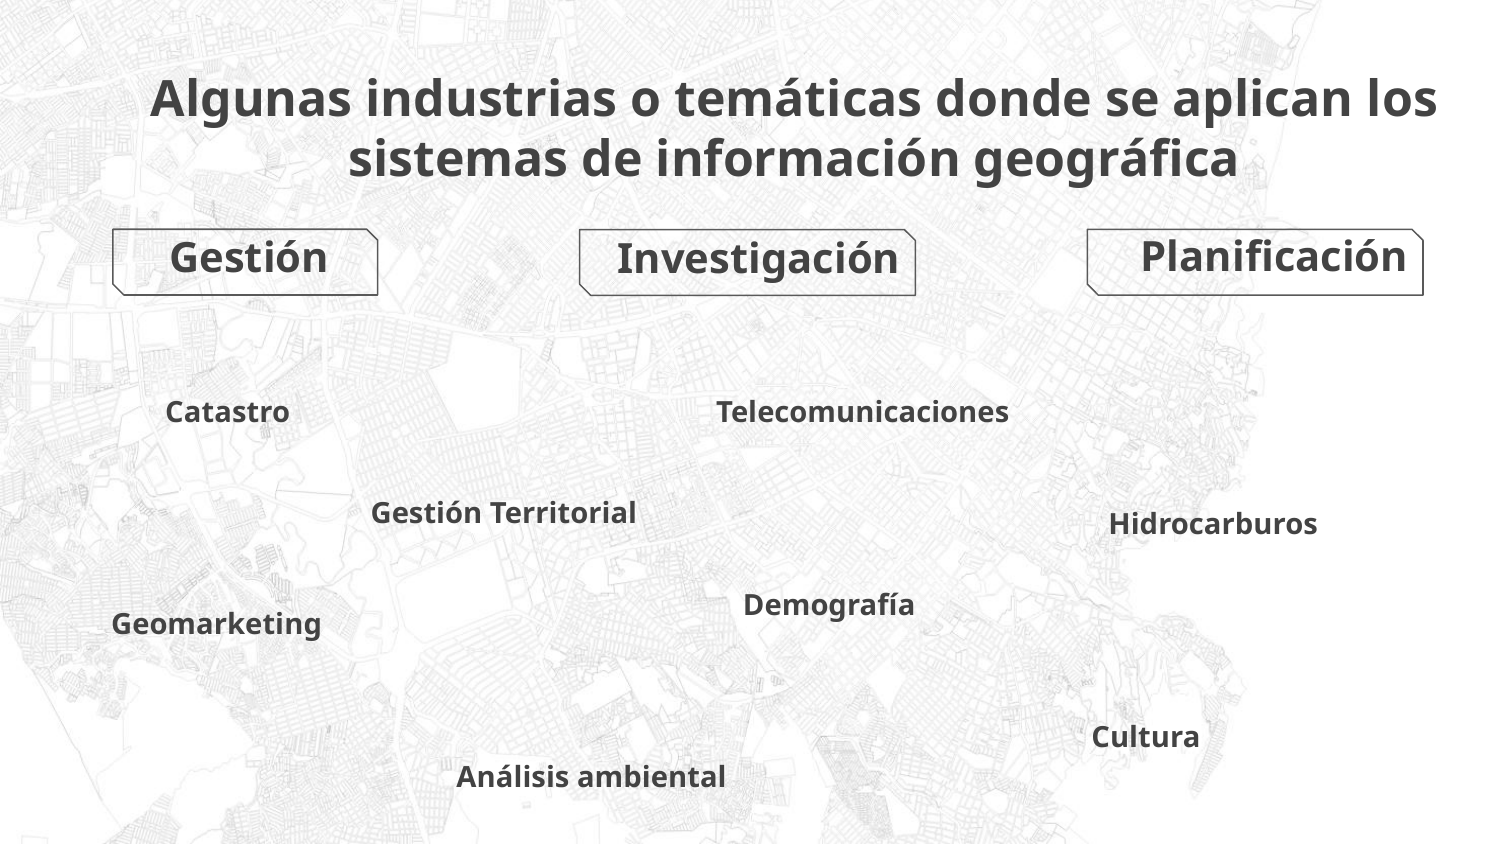

Algunas industrias o temáticas donde se aplican los sistemas de información geográfica
Planificación
Gestión
Investigación
Catastro
Telecomunicaciones
Gestión Territorial
Hidrocarburos
Demografía
Geomarketing
Cultura
Análisis ambiental